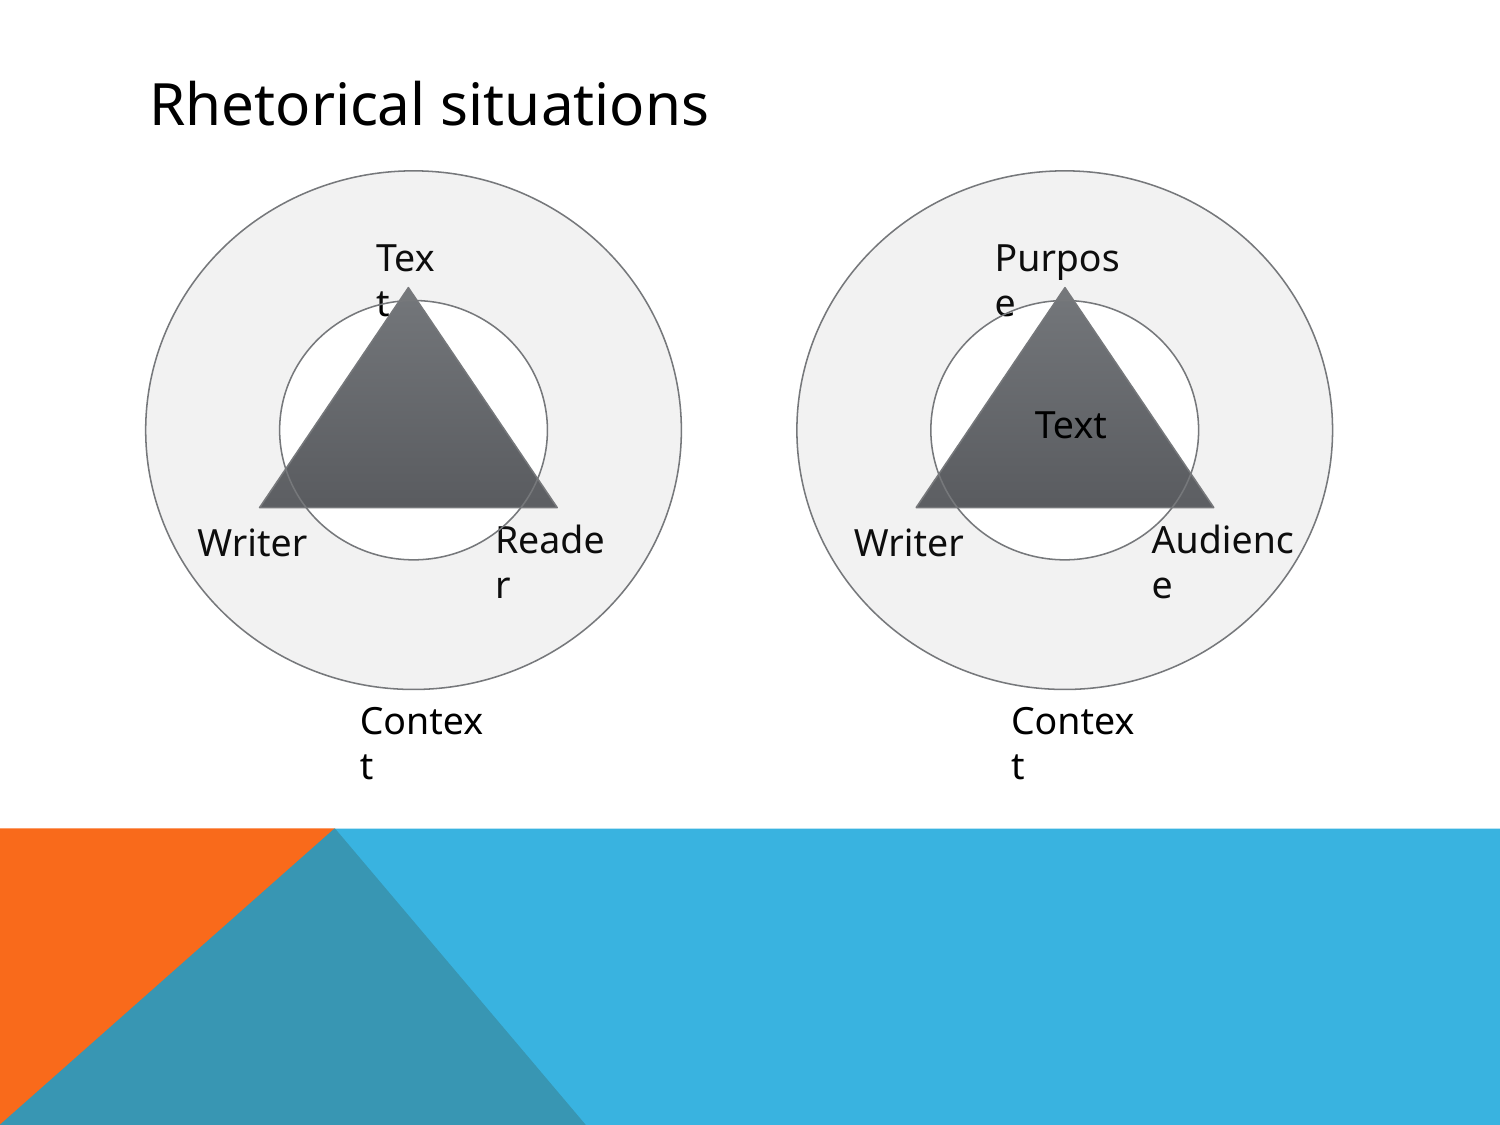

# Rhetorical situations
Text
Purpose
Text
Reader
Audience
Writer
Writer
Context
Context